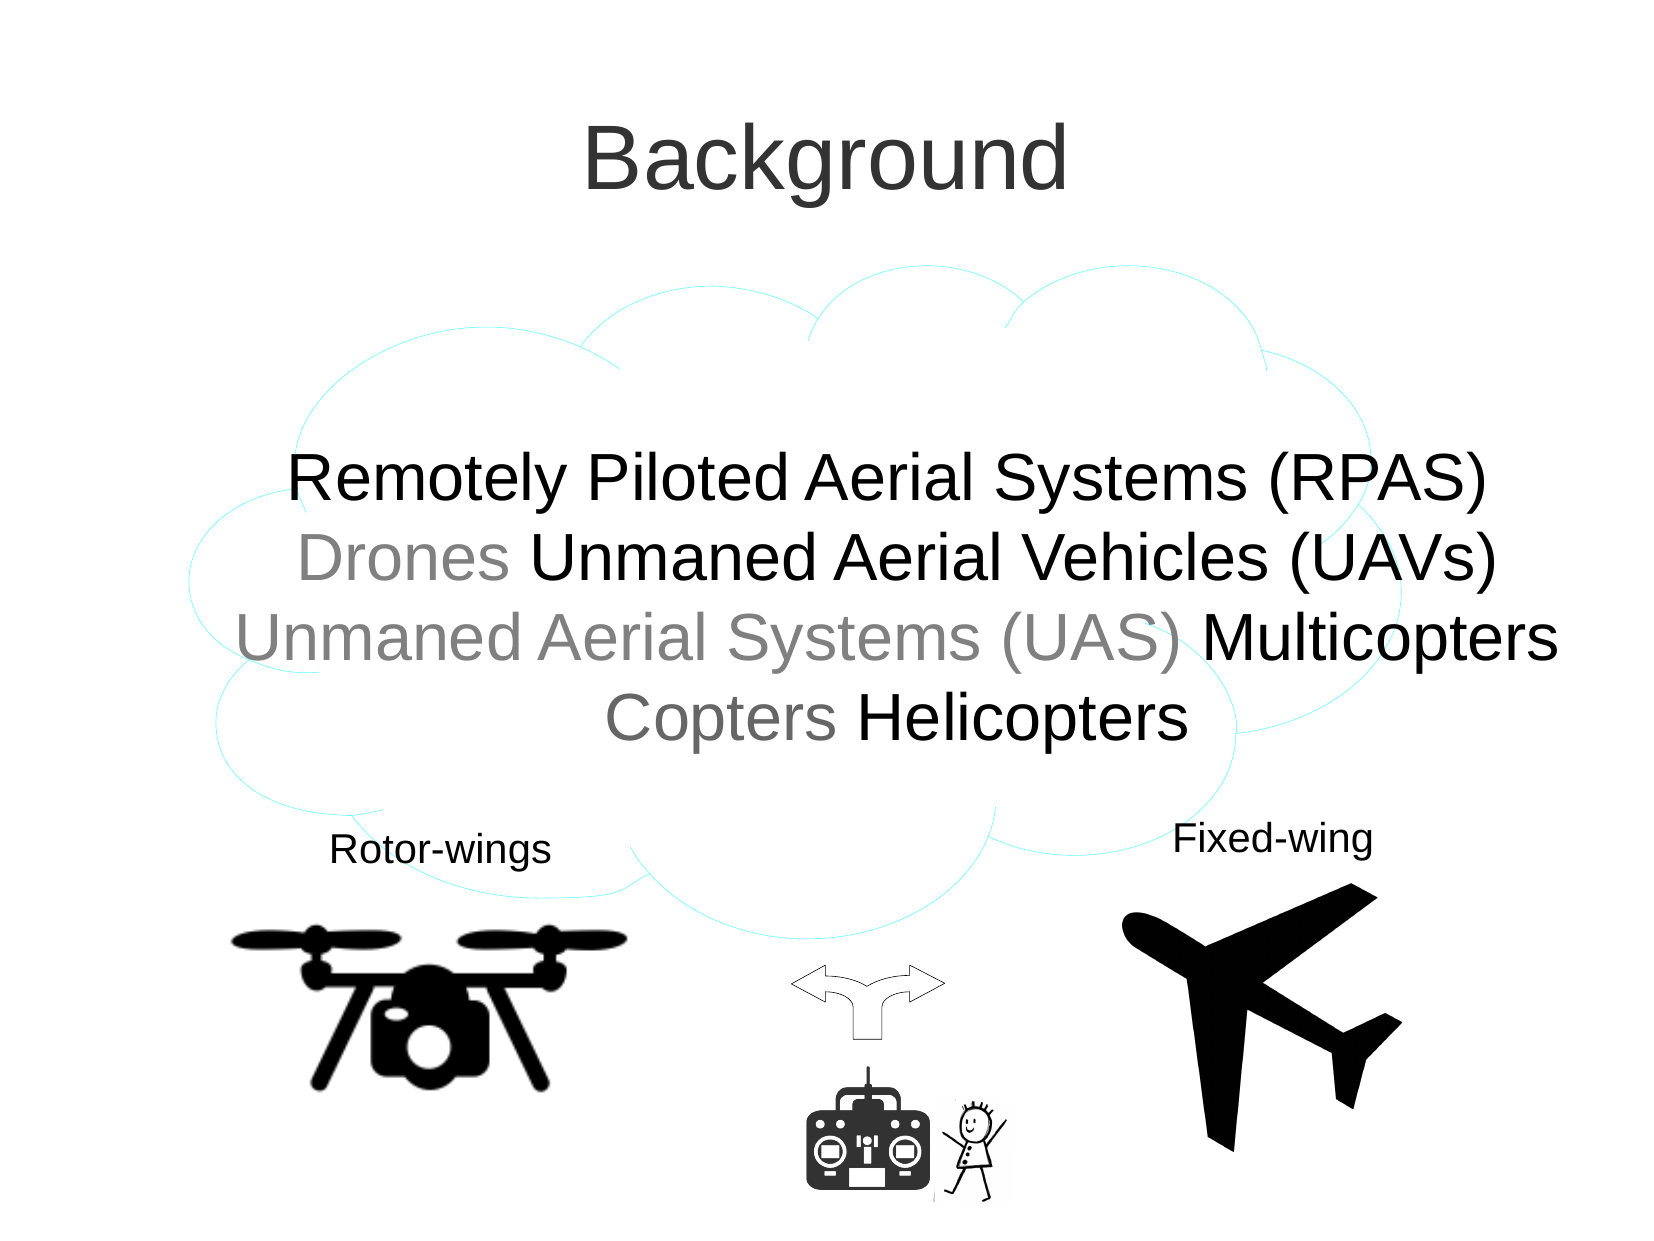

Background
Remotely Piloted Aerial Systems (RPAS) Drones Unmaned Aerial Vehicles (UAVs) Unmaned Aerial Systems (UAS) Multicopters Copters Helicopters
Fixed-wing
Rotor-wings